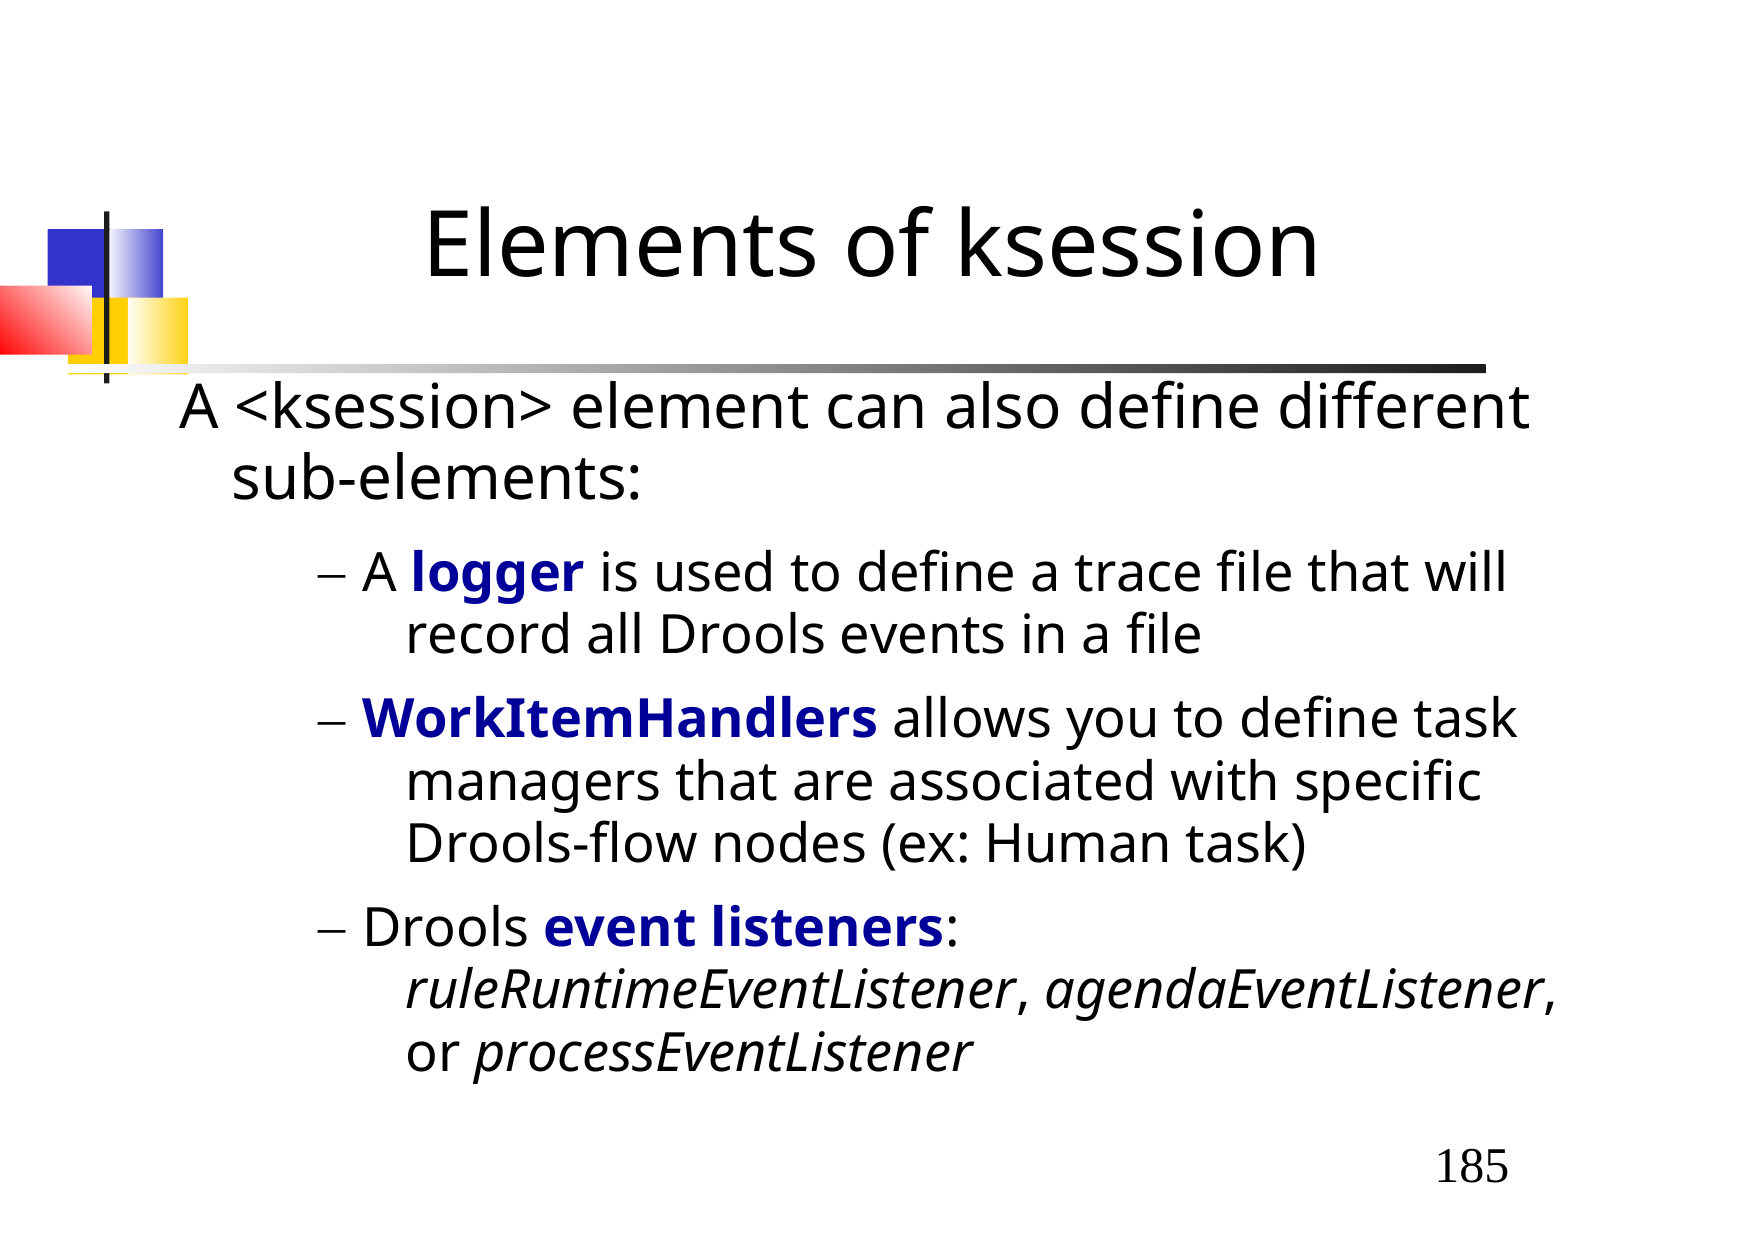

# Elements of ksession
A <ksession> element can also define different sub-elements:
A logger is used to define a trace file that will record all Drools events in a file
WorkItemHandlers allows you to define task managers that are associated with specific Drools-flow nodes (ex: Human task)
Drools event listeners: ruleRuntimeEventListener, agendaEventListener, or processEventListener